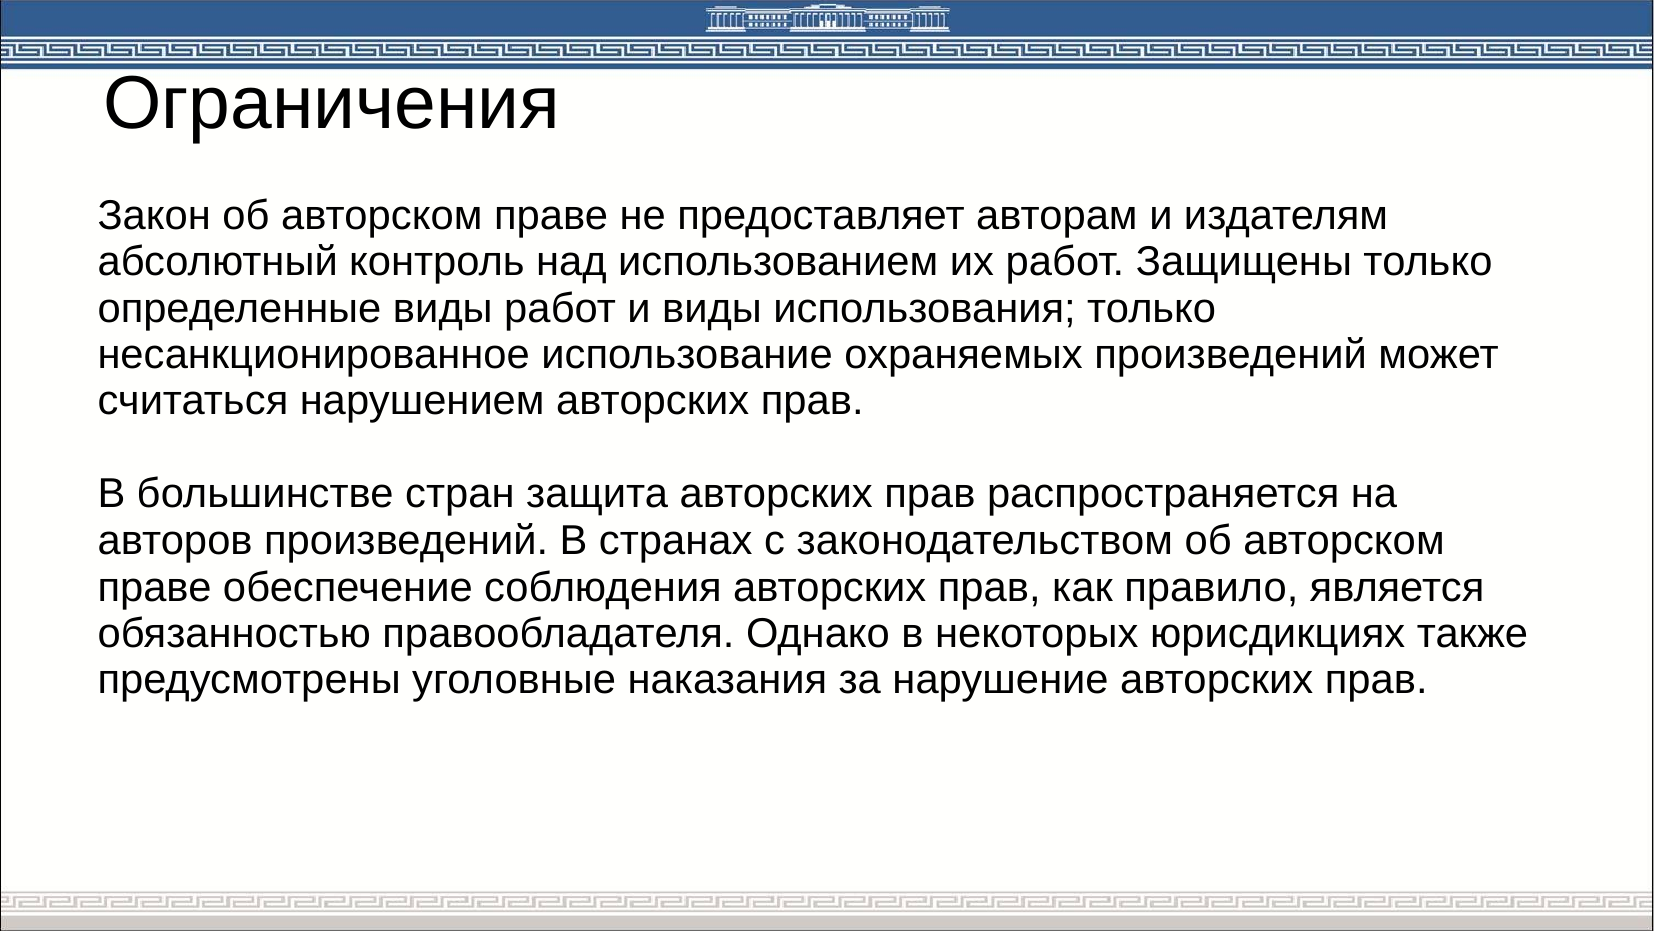

#
Ограничения
Закон об авторском праве не предоставляет авторам и издателям абсолютный контроль над использованием их работ. Защищены только определенные виды работ и виды использования; только несанкционированное использование охраняемых произведений может считаться нарушением авторских прав.
В большинстве стран защита авторских прав распространяется на авторов произведений. В странах с законодательством об авторском праве обеспечение соблюдения авторских прав, как правило, является обязанностью правообладателя. Однако в некоторых юрисдикциях также предусмотрены уголовные наказания за нарушение авторских прав.